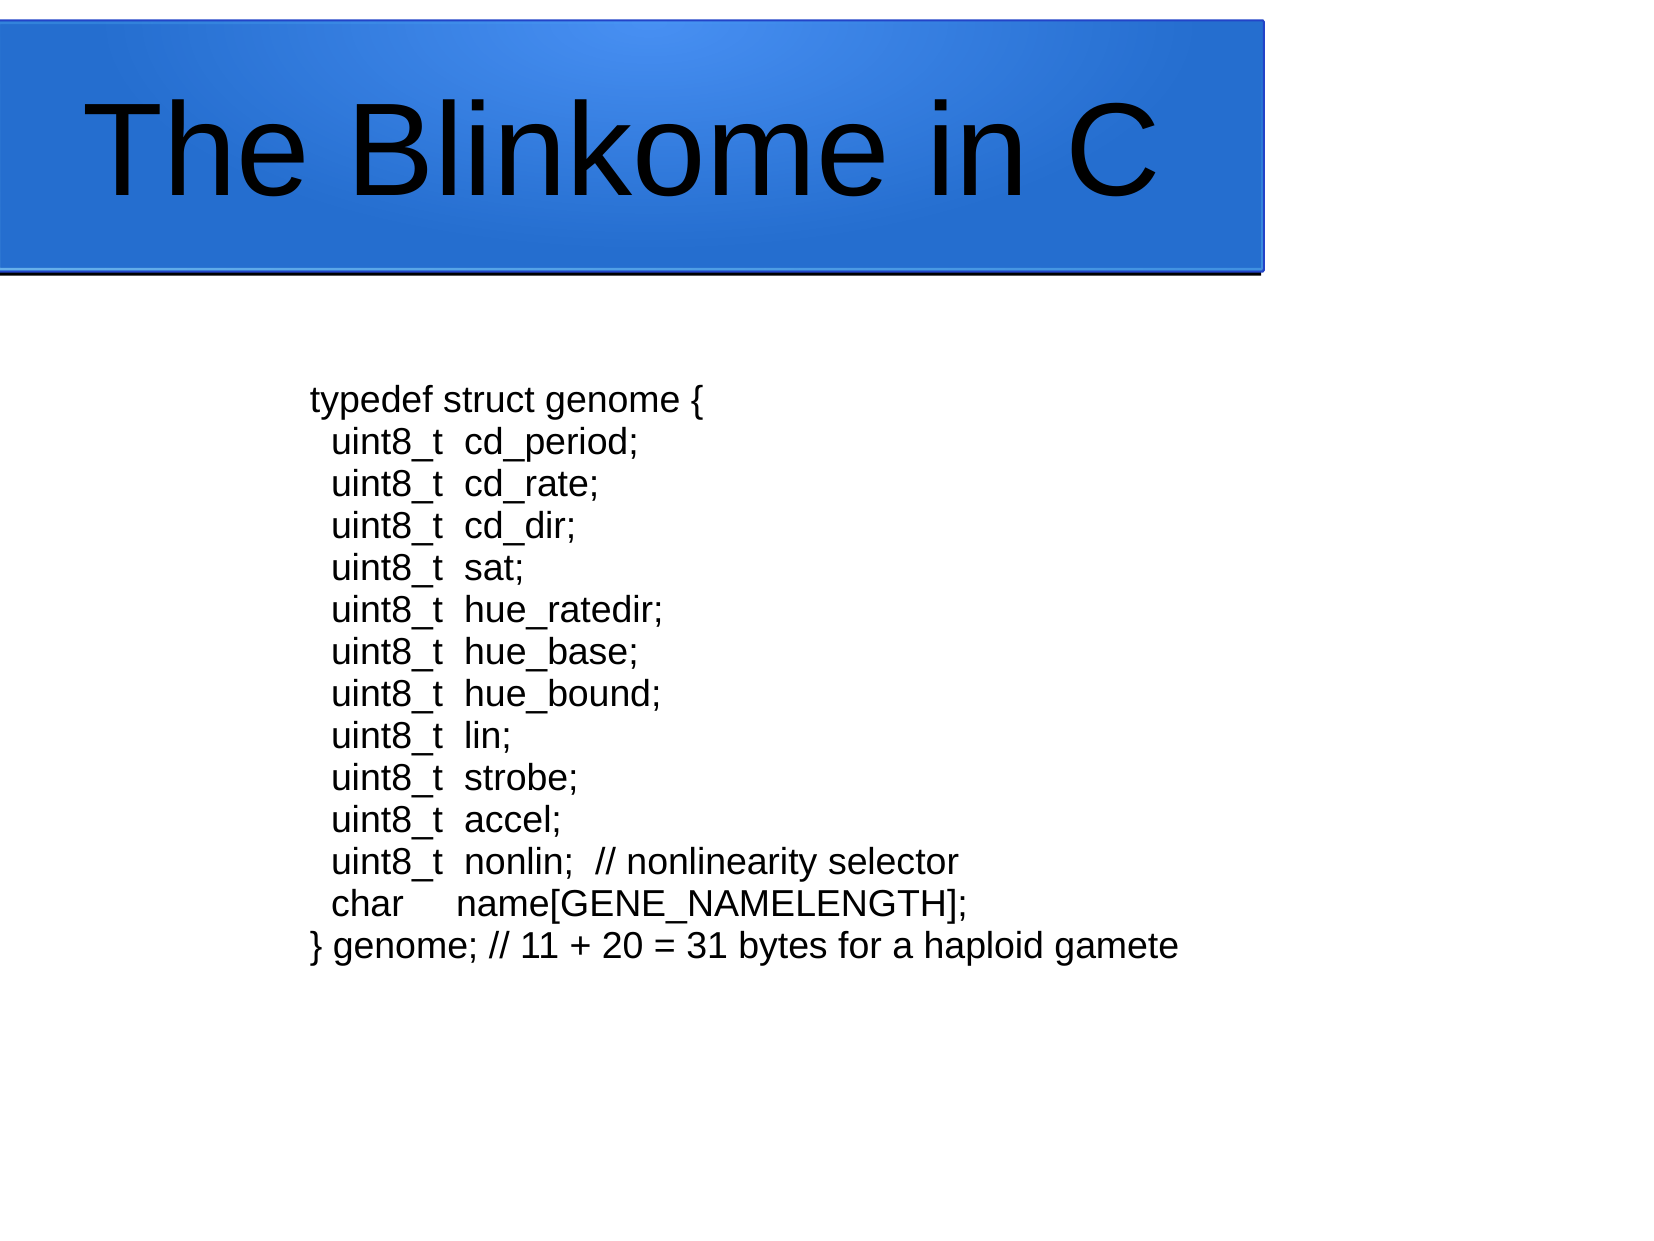

# The Blinkome in C
typedef struct genome {
 uint8_t cd_period;
 uint8_t cd_rate;
 uint8_t cd_dir;
 uint8_t sat;
 uint8_t hue_ratedir;
 uint8_t hue_base;
 uint8_t hue_bound;
 uint8_t lin;
 uint8_t strobe;
 uint8_t accel;
 uint8_t nonlin; // nonlinearity selector
 char name[GENE_NAMELENGTH];
} genome; // 11 + 20 = 31 bytes for a haploid gamete